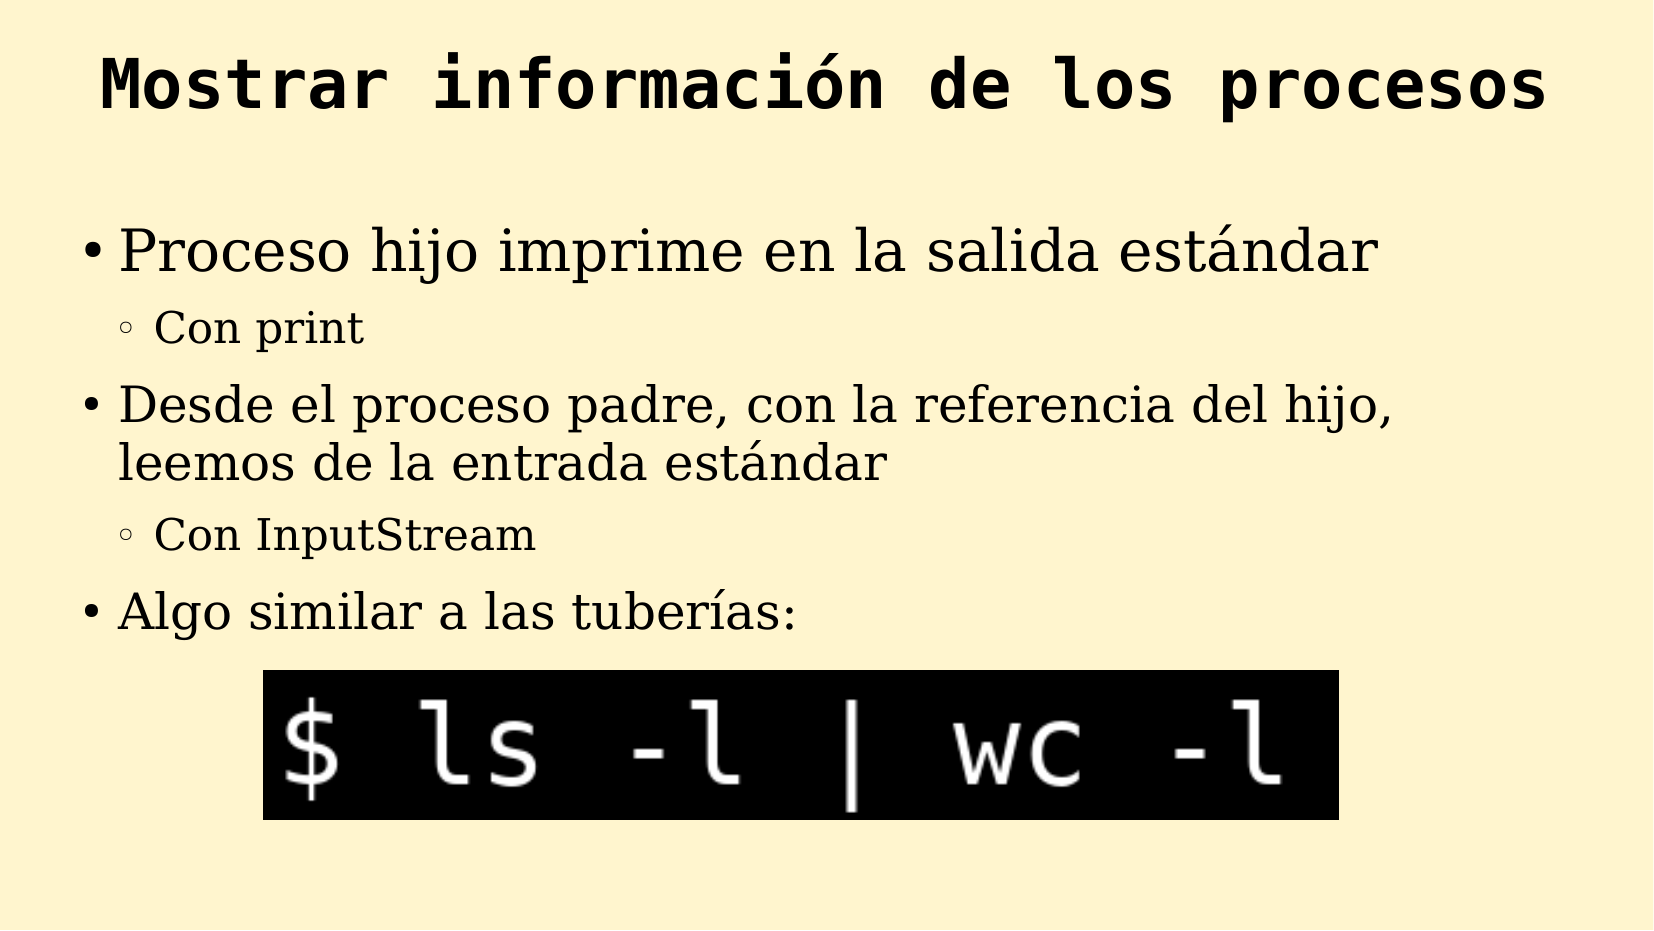

# Mostrar información de los procesos
Proceso hijo imprime en la salida estándar
Con print
Desde el proceso padre, con la referencia del hijo, leemos de la entrada estándar
Con InputStream
Algo similar a las tuberías: